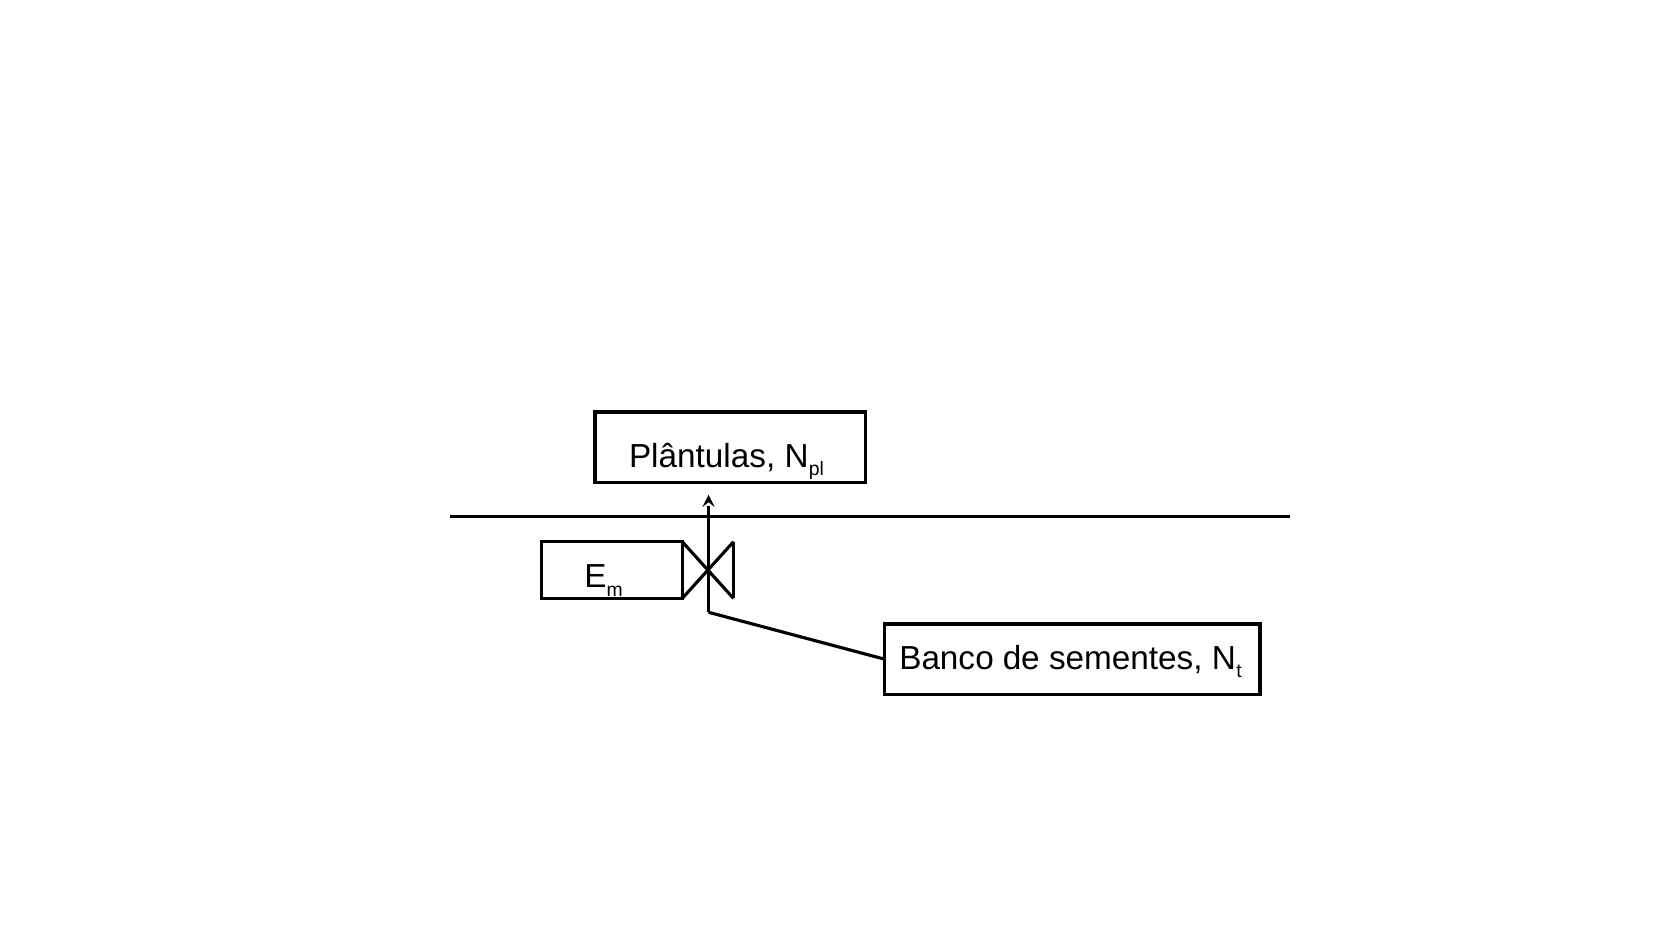

Plântulas, Npl
Em
Banco de sementes, Nt